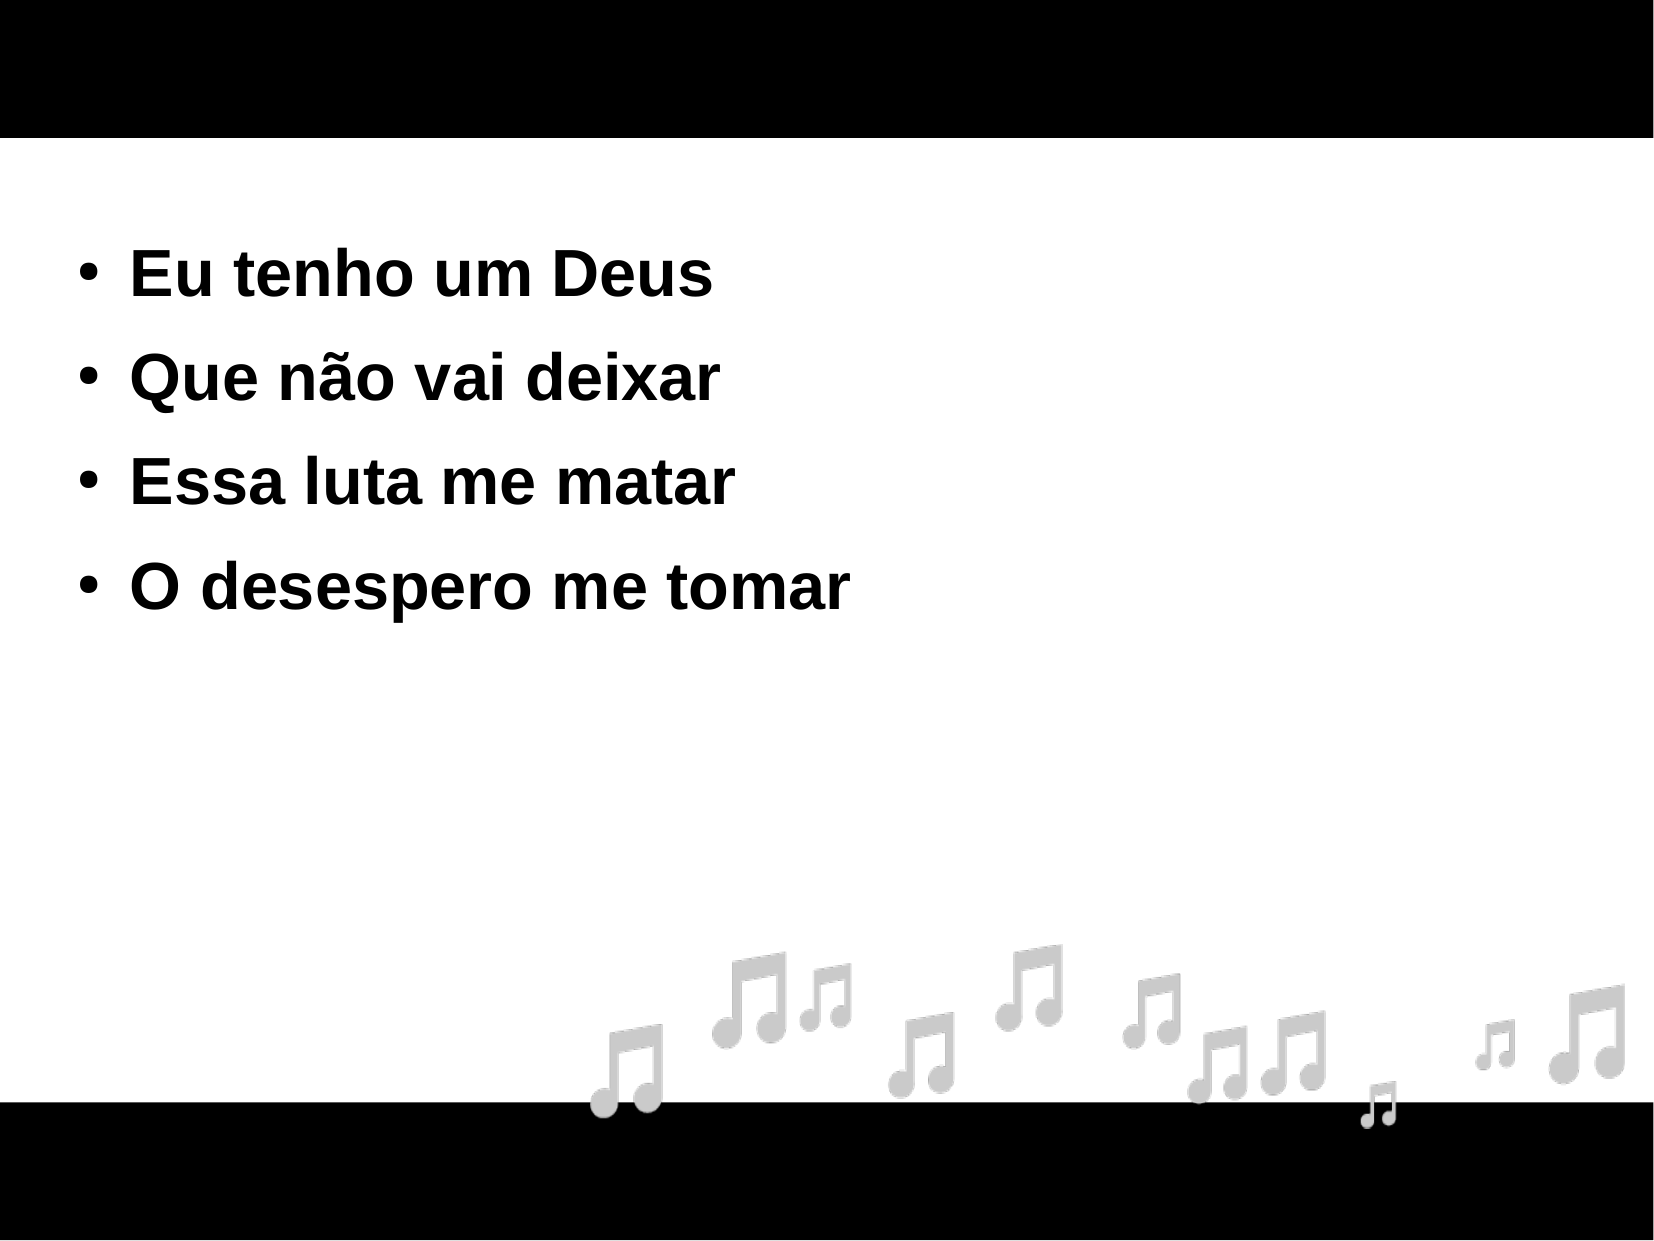

# Eu tenho um Deus
Que não vai deixar
Essa luta me matar
O desespero me tomar